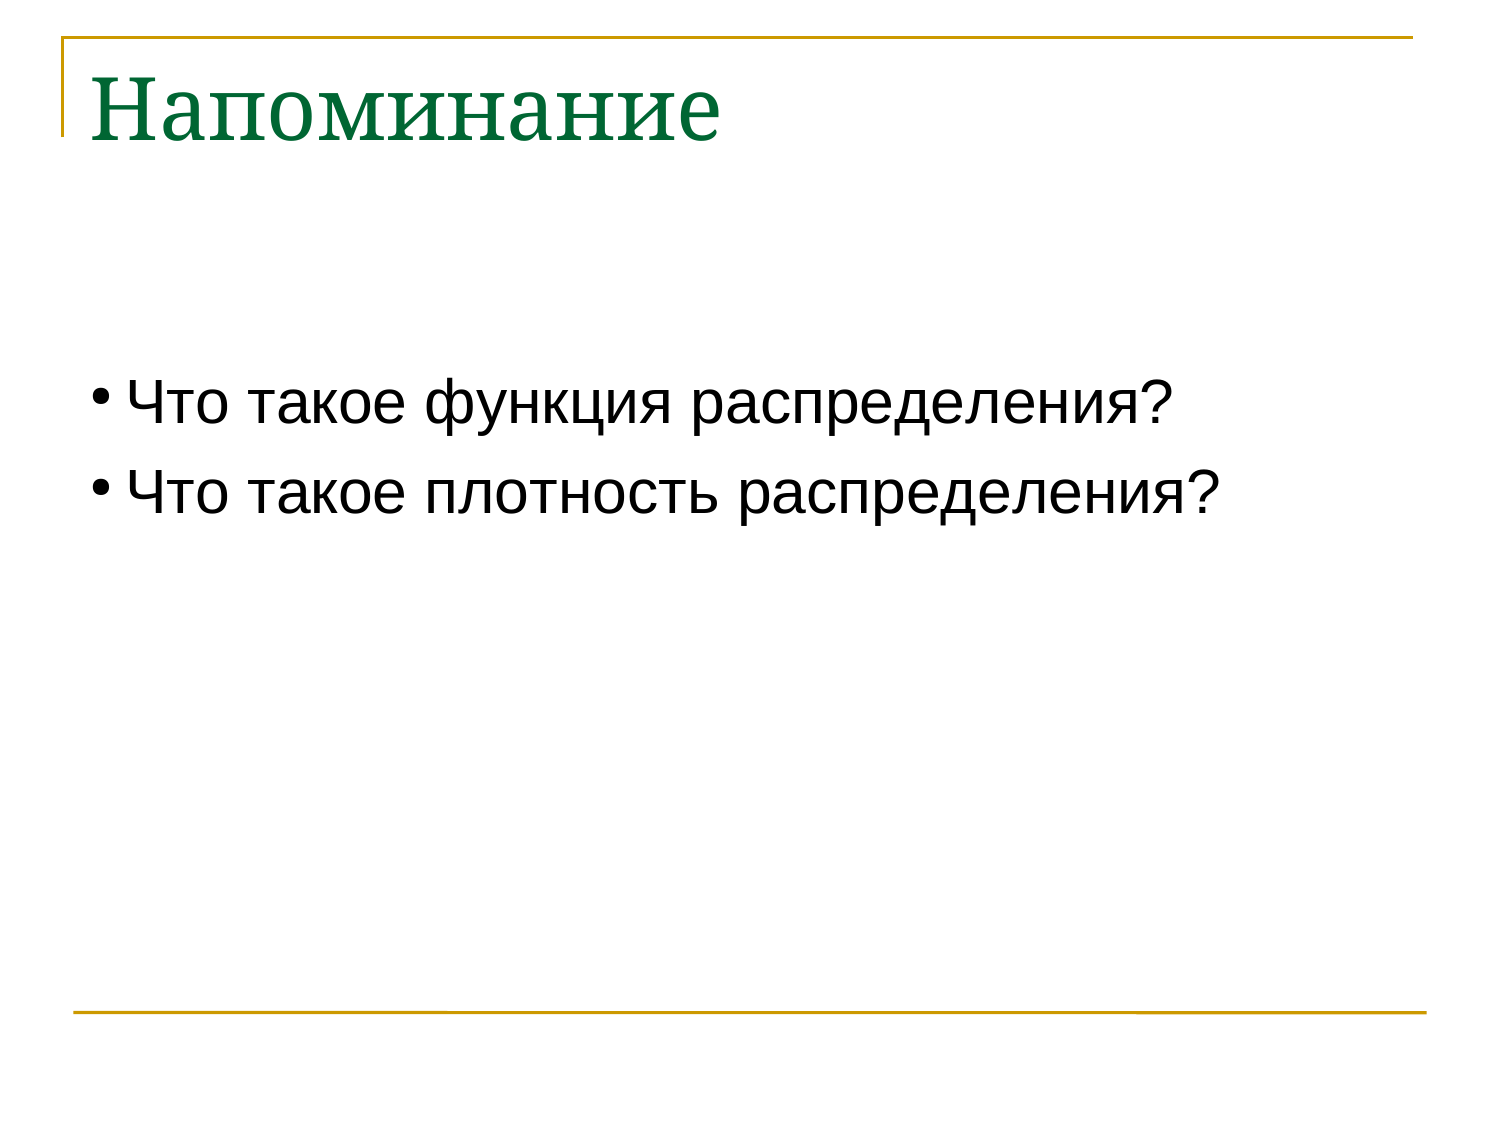

# Напоминание
Что такое функция распределения?
Что такое плотность распределения?